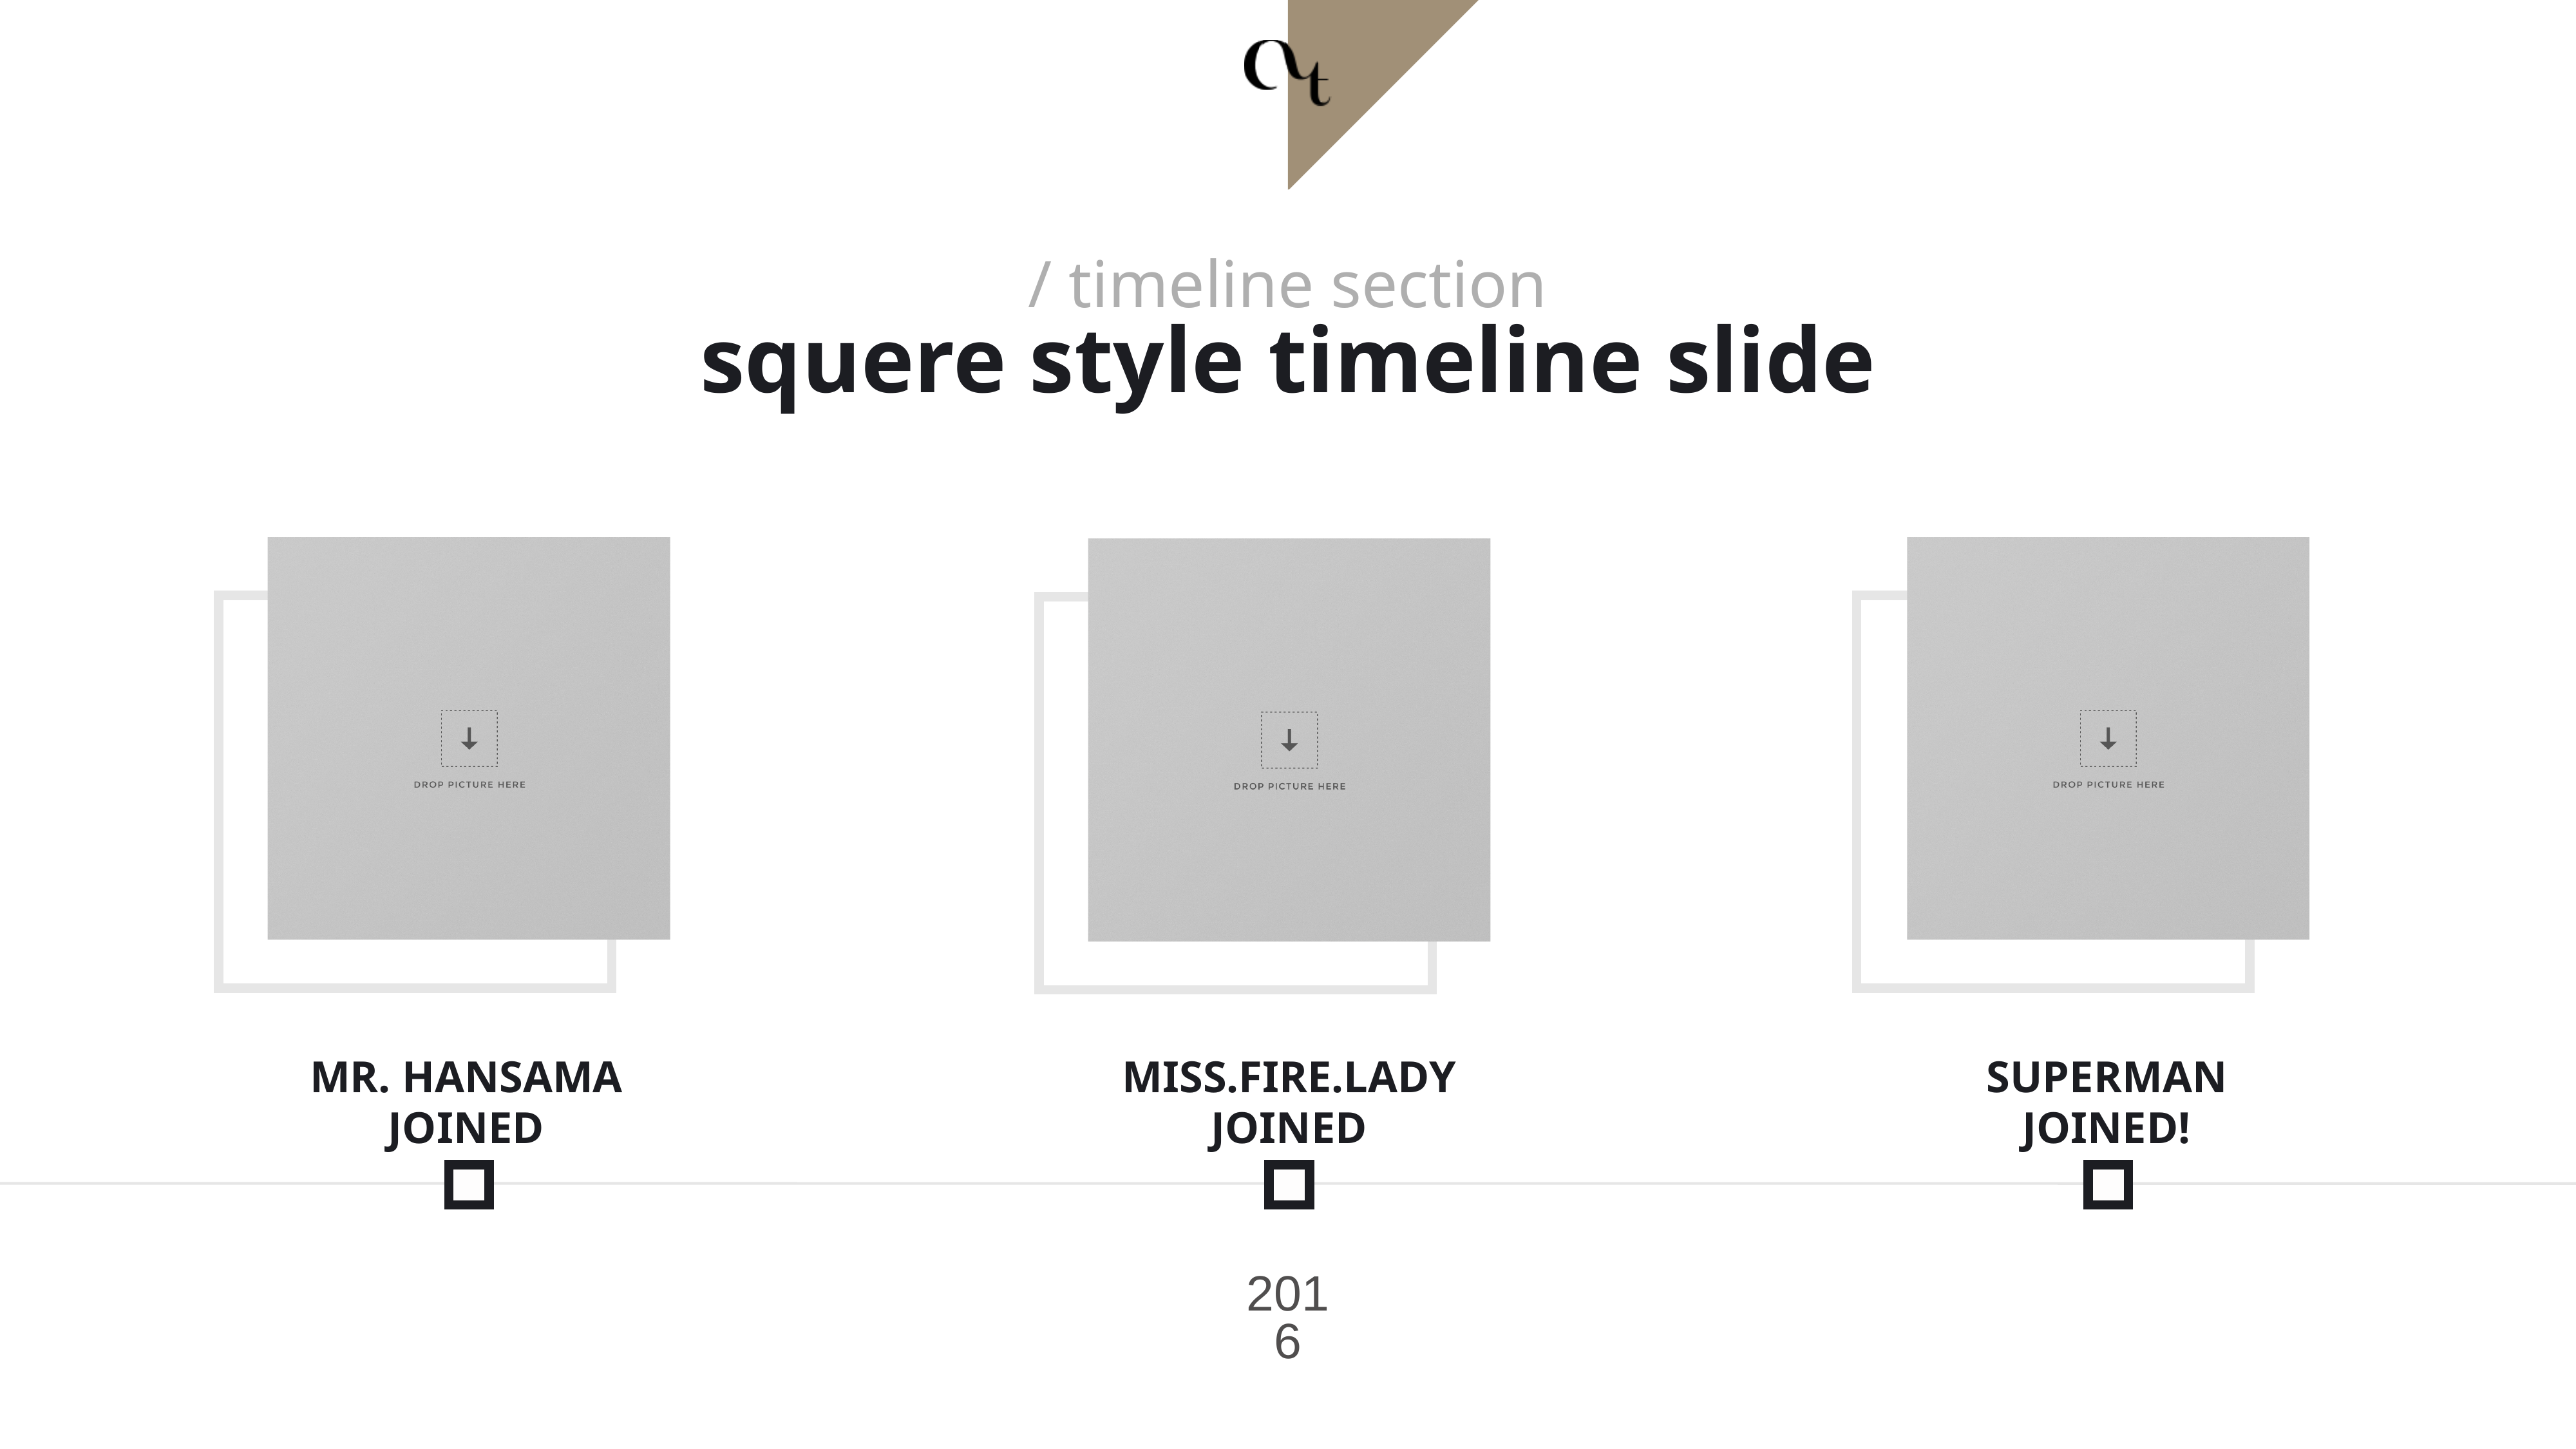

SLIDE
/ timeline section
# squere style timeline slide
MR. HANSAMA JOINED
MISS.FIRE.LADY JOINED
SUPERMAN JOINED!
2016